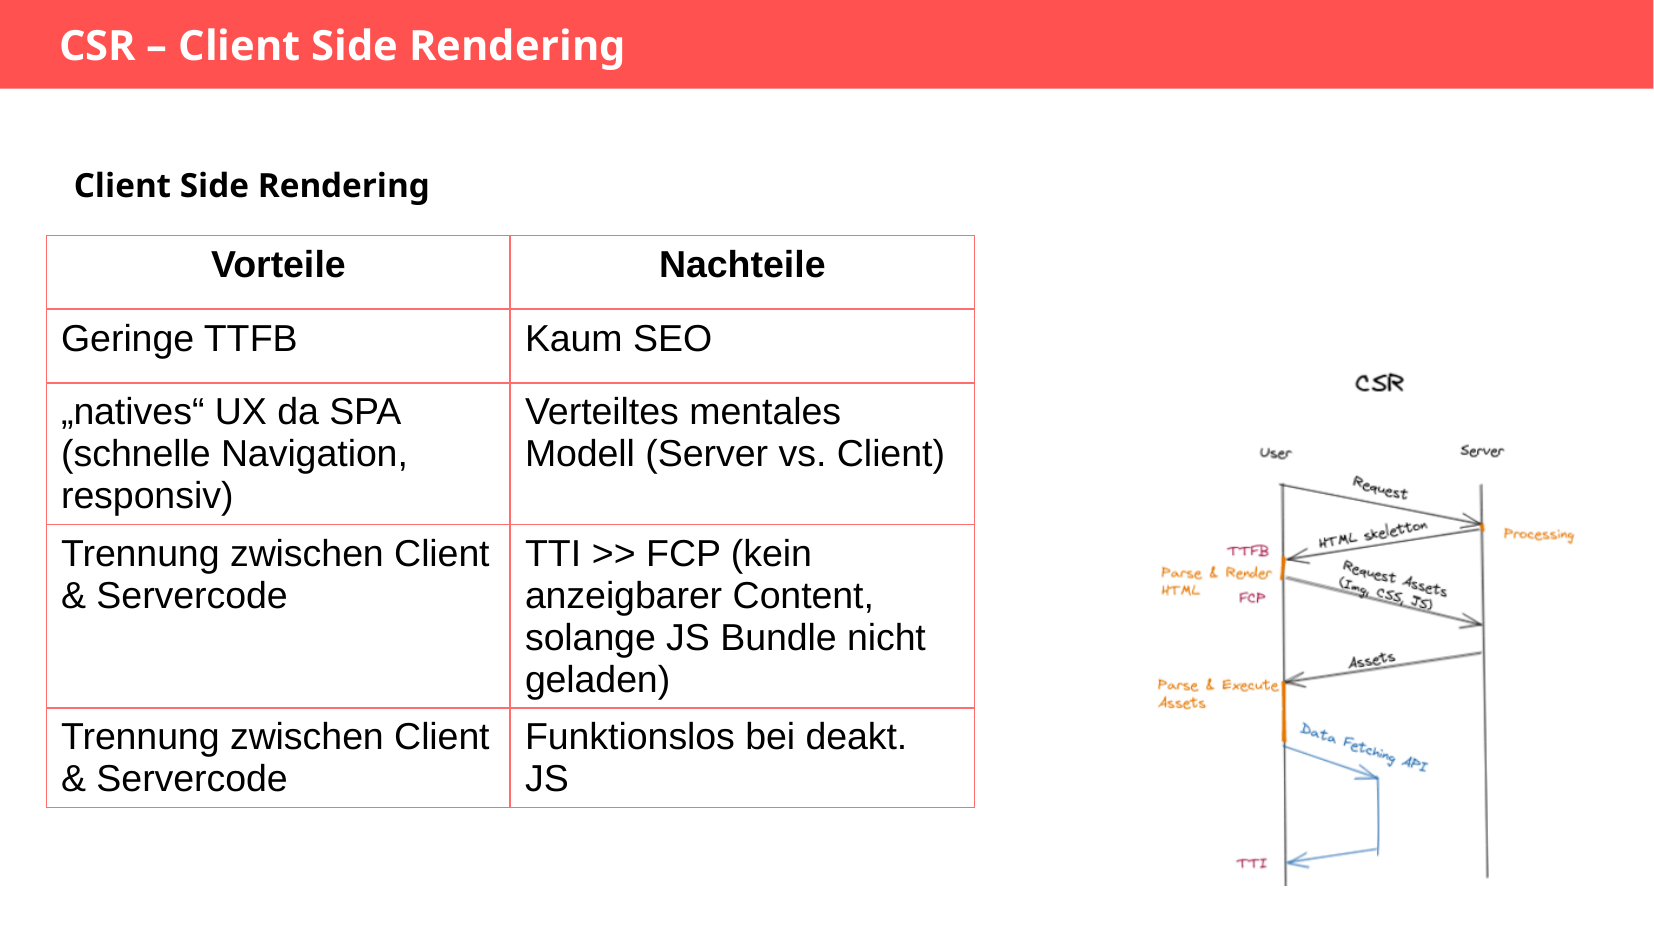

CSR – Client Side Rendering
Client Side Rendering
#
| Vorteile | Nachteile |
| --- | --- |
| Geringe TTFB | Kaum SEO |
| „natives“ UX da SPA (schnelle Navigation, responsiv) | Verteiltes mentales Modell (Server vs. Client) |
| Trennung zwischen Client & Servercode | TTI >> FCP (kein anzeigbarer Content, solange JS Bundle nicht geladen) |
| Trennung zwischen Client & Servercode | Funktionslos bei deakt. JS |